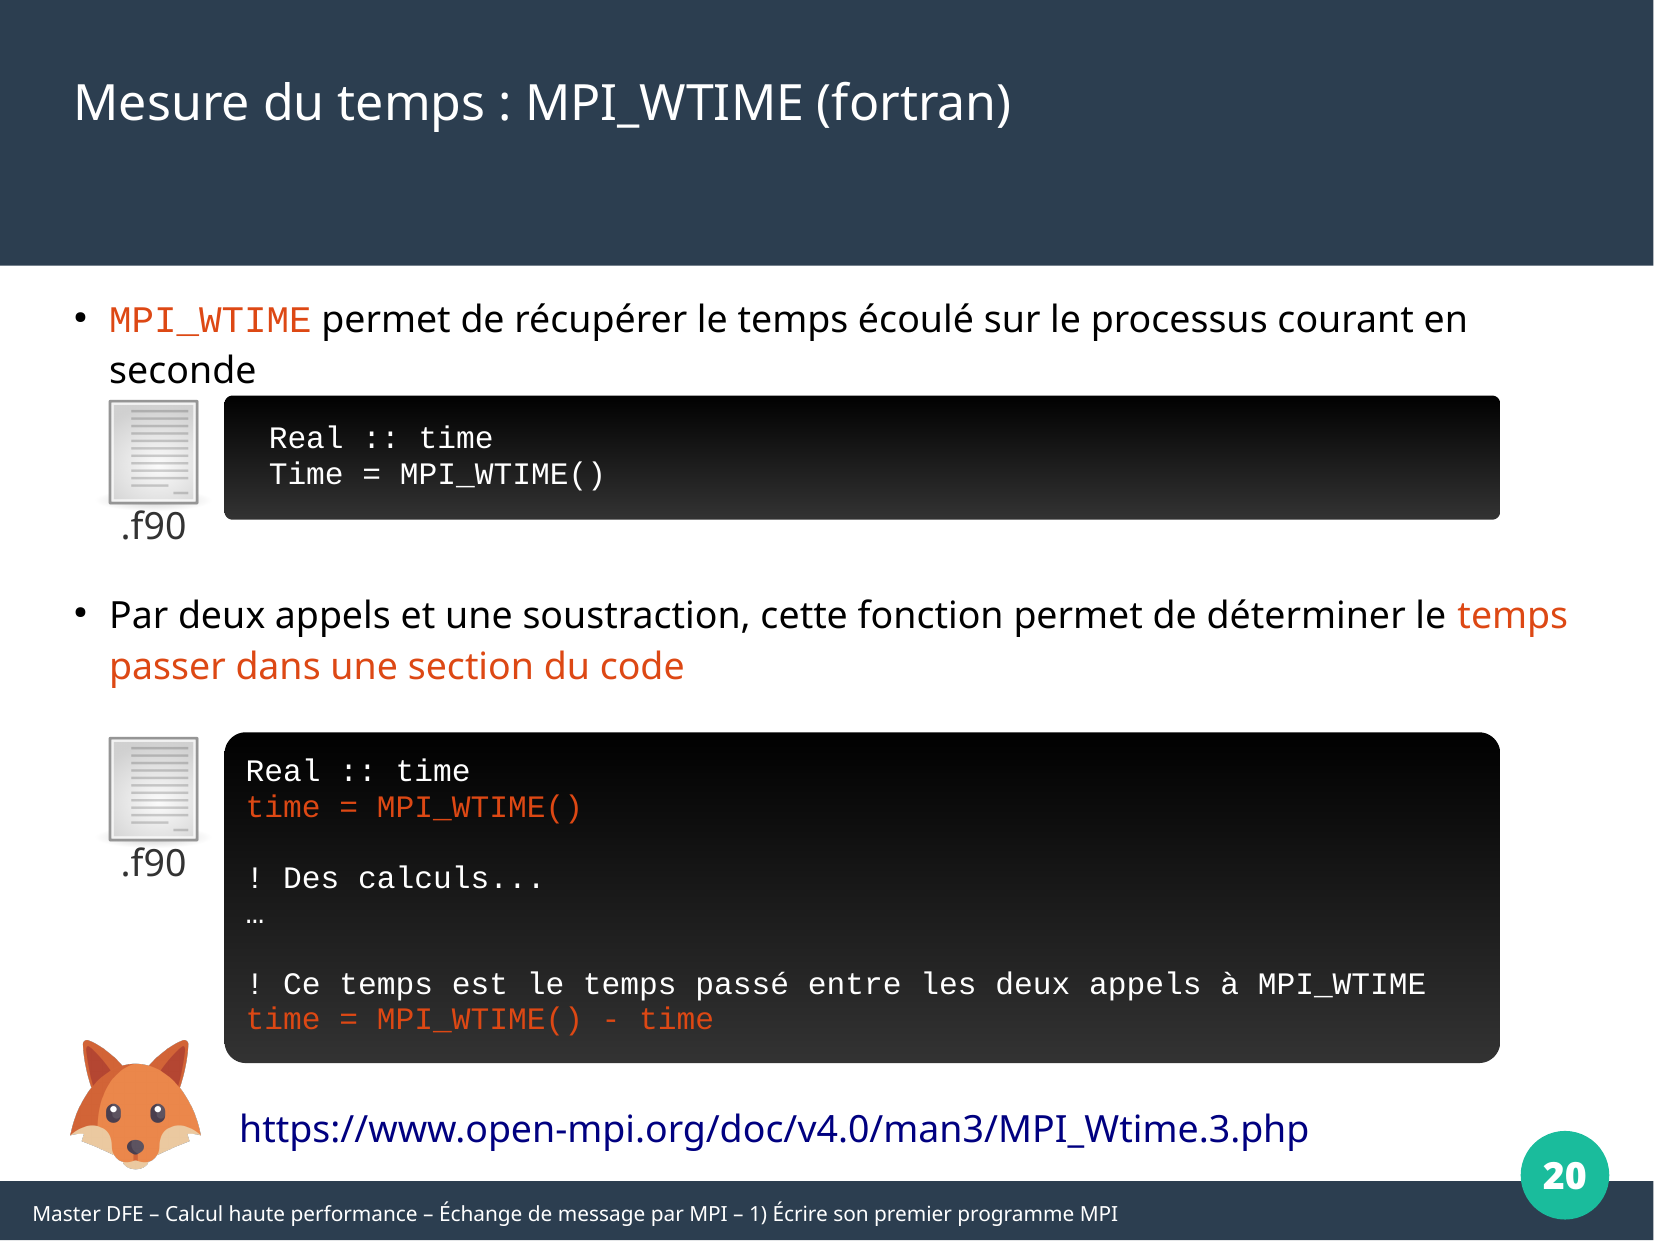

Mesure du temps : MPI_WTIME (fortran)
MPI_WTIME permet de récupérer le temps écoulé sur le processus courant en seconde
Real :: time
Time = MPI_WTIME()
.f90
Par deux appels et une soustraction, cette fonction permet de déterminer le temps passer dans une section du code
Real :: time
time = MPI_WTIME()
! Des calculs...
…
! Ce temps est le temps passé entre les deux appels à MPI_WTIME
time = MPI_WTIME() - time
.f90
https://www.open-mpi.org/doc/v4.0/man3/MPI_Wtime.3.php
20
Master DFE – Calcul haute performance – Échange de message par MPI – 1) Écrire son premier programme MPI